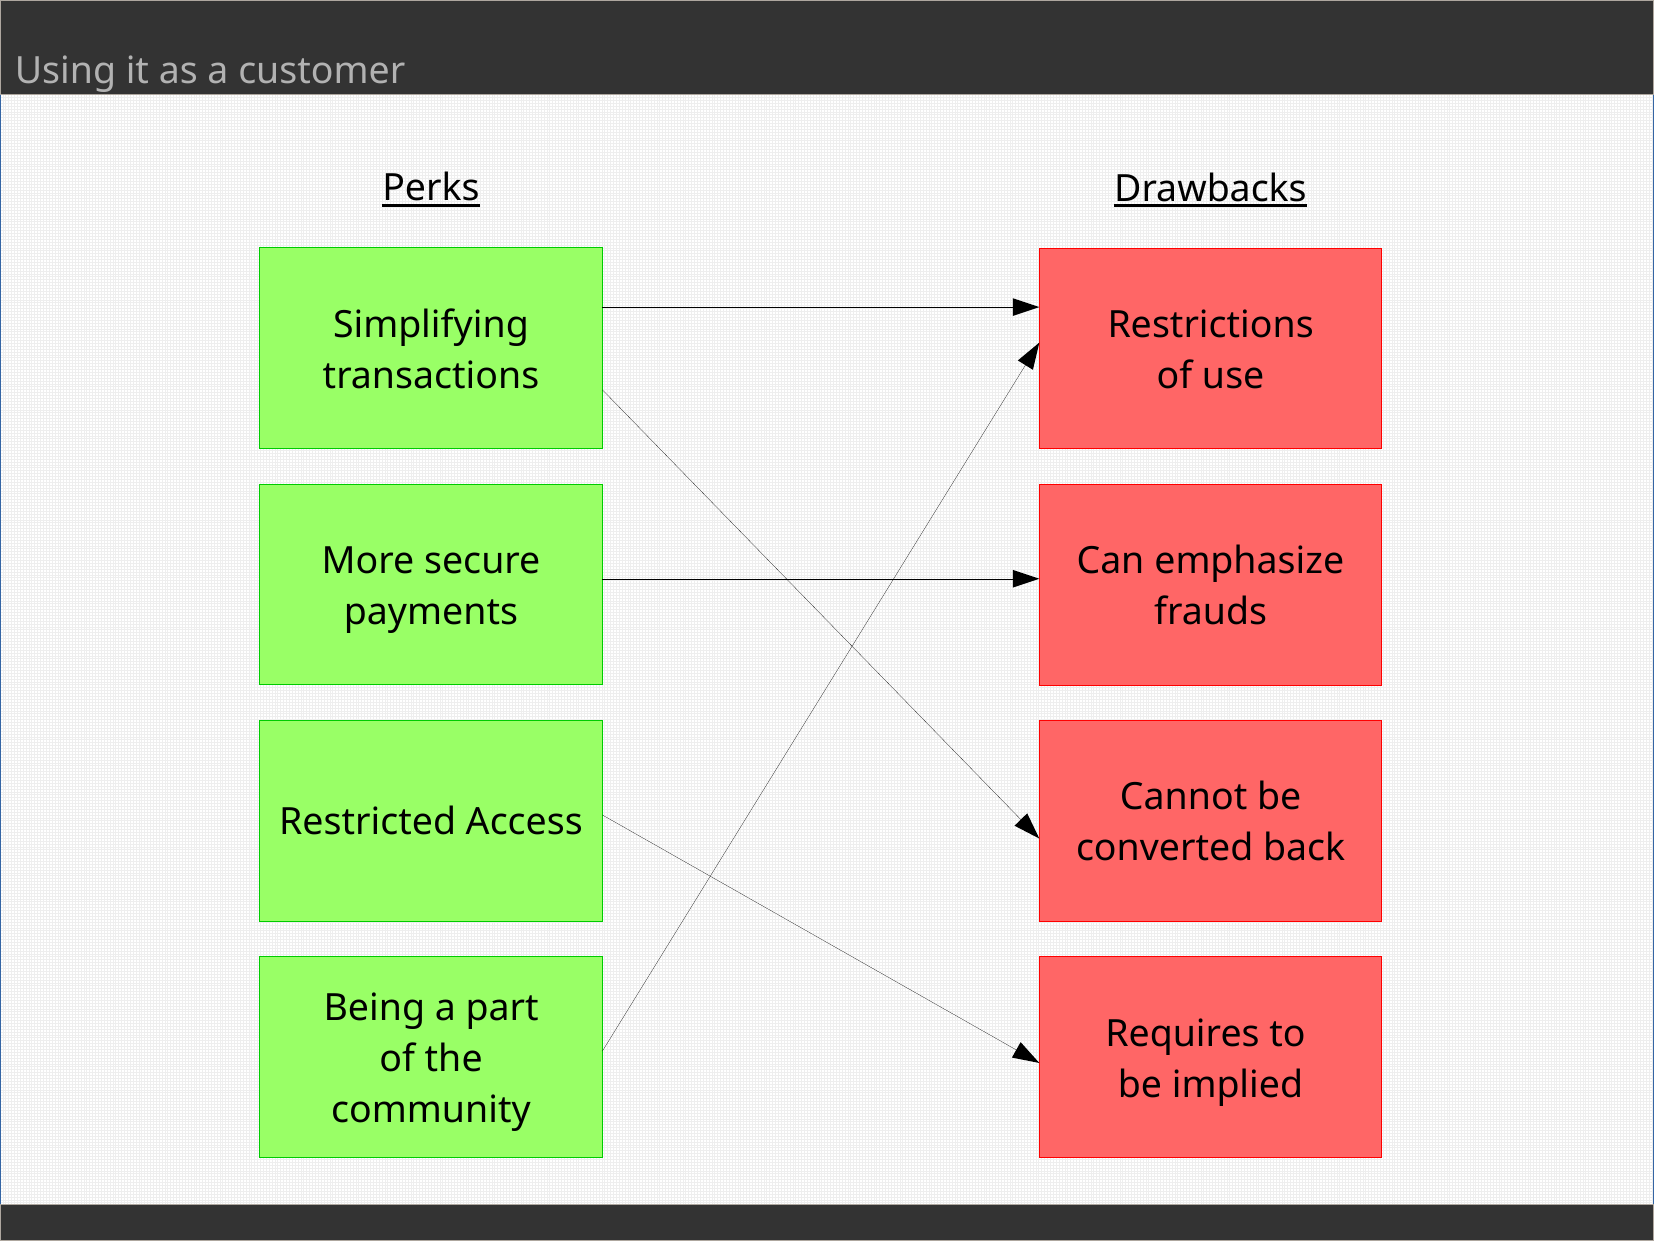

Using it as a customer
Perks
Drawbacks
Simplifying
transactions
Restrictions
of use
More secure
payments
Can emphasize
frauds
Restricted Access
Cannot be
converted back
Being a part
of the
community
Requires to
be implied